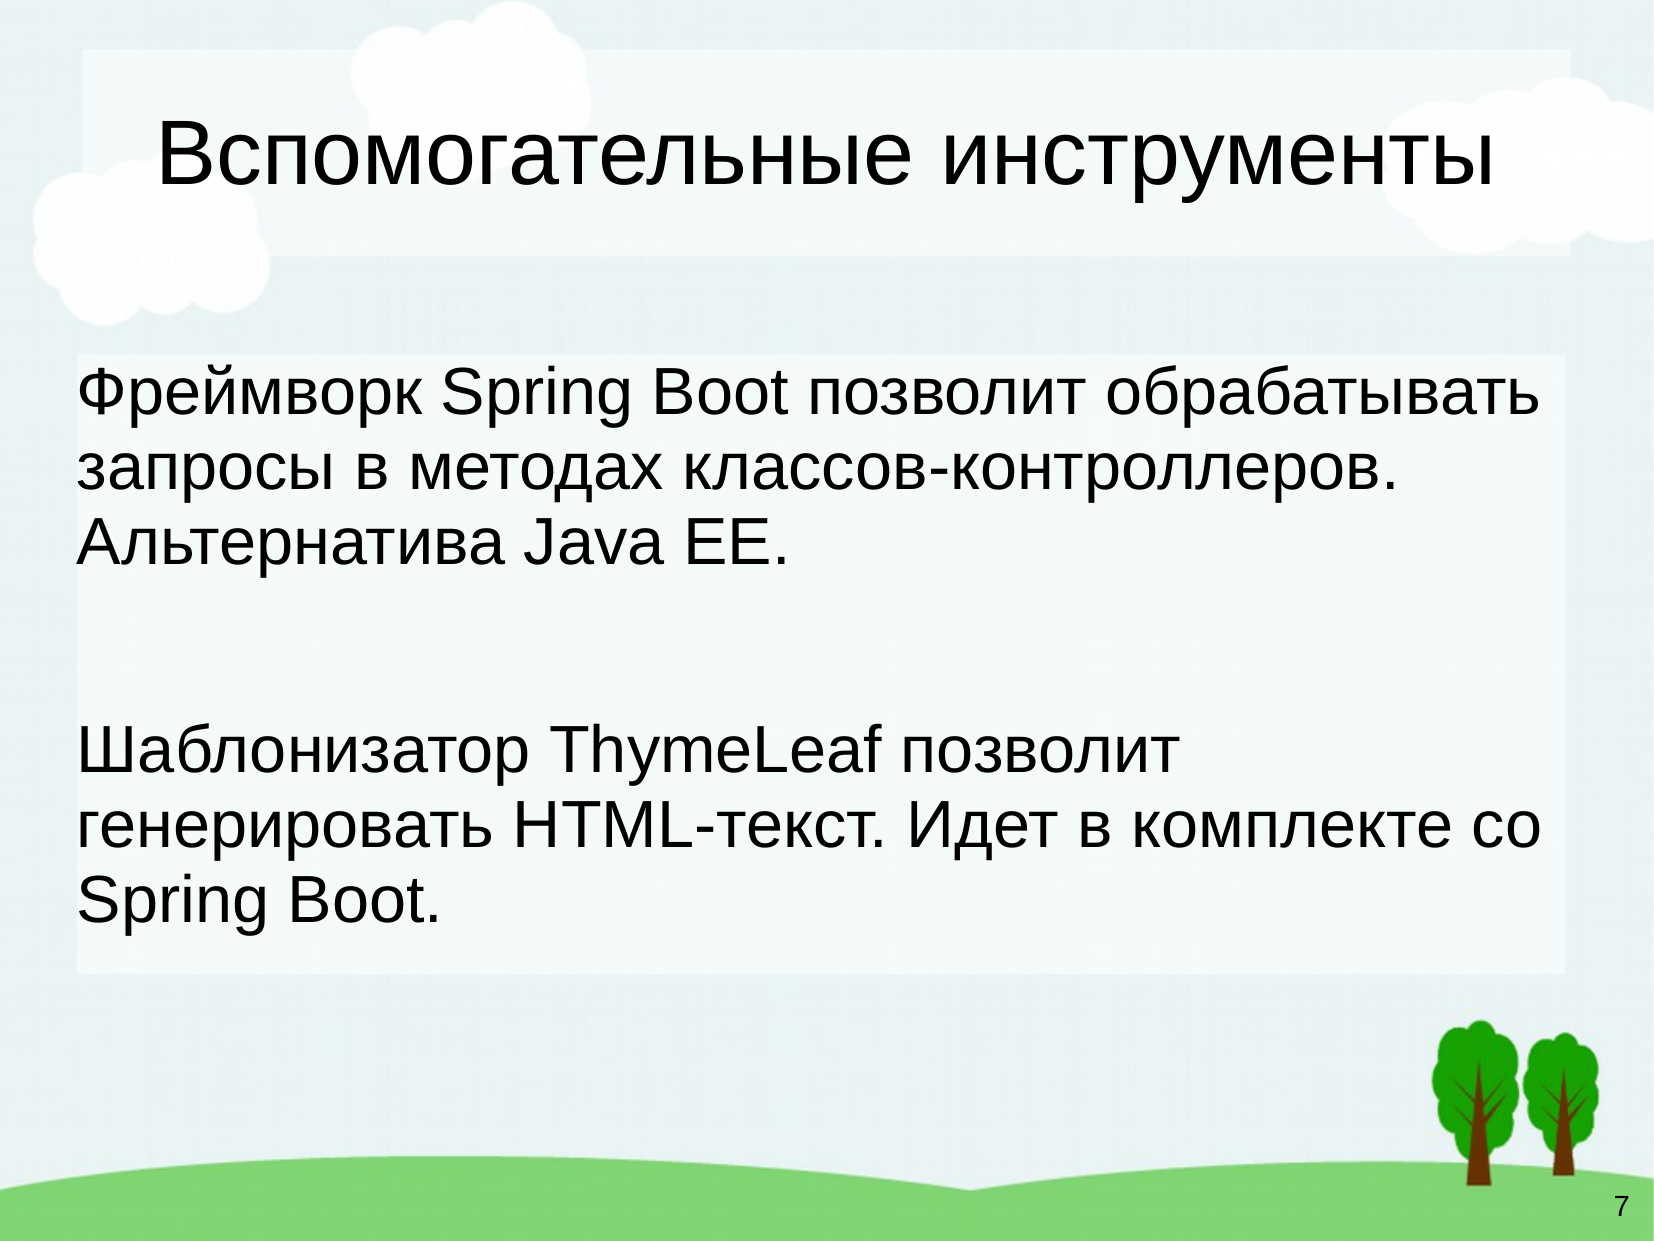

# Вспомогательные инструменты
Фреймворк Spring Boot позволит обрабатывать запросы в методах классов-контроллеров. Альтернатива Java EE.
Шаблонизатор ThymeLeaf позволит генерировать HTML-текст. Идет в комплекте со Spring Boot.
7